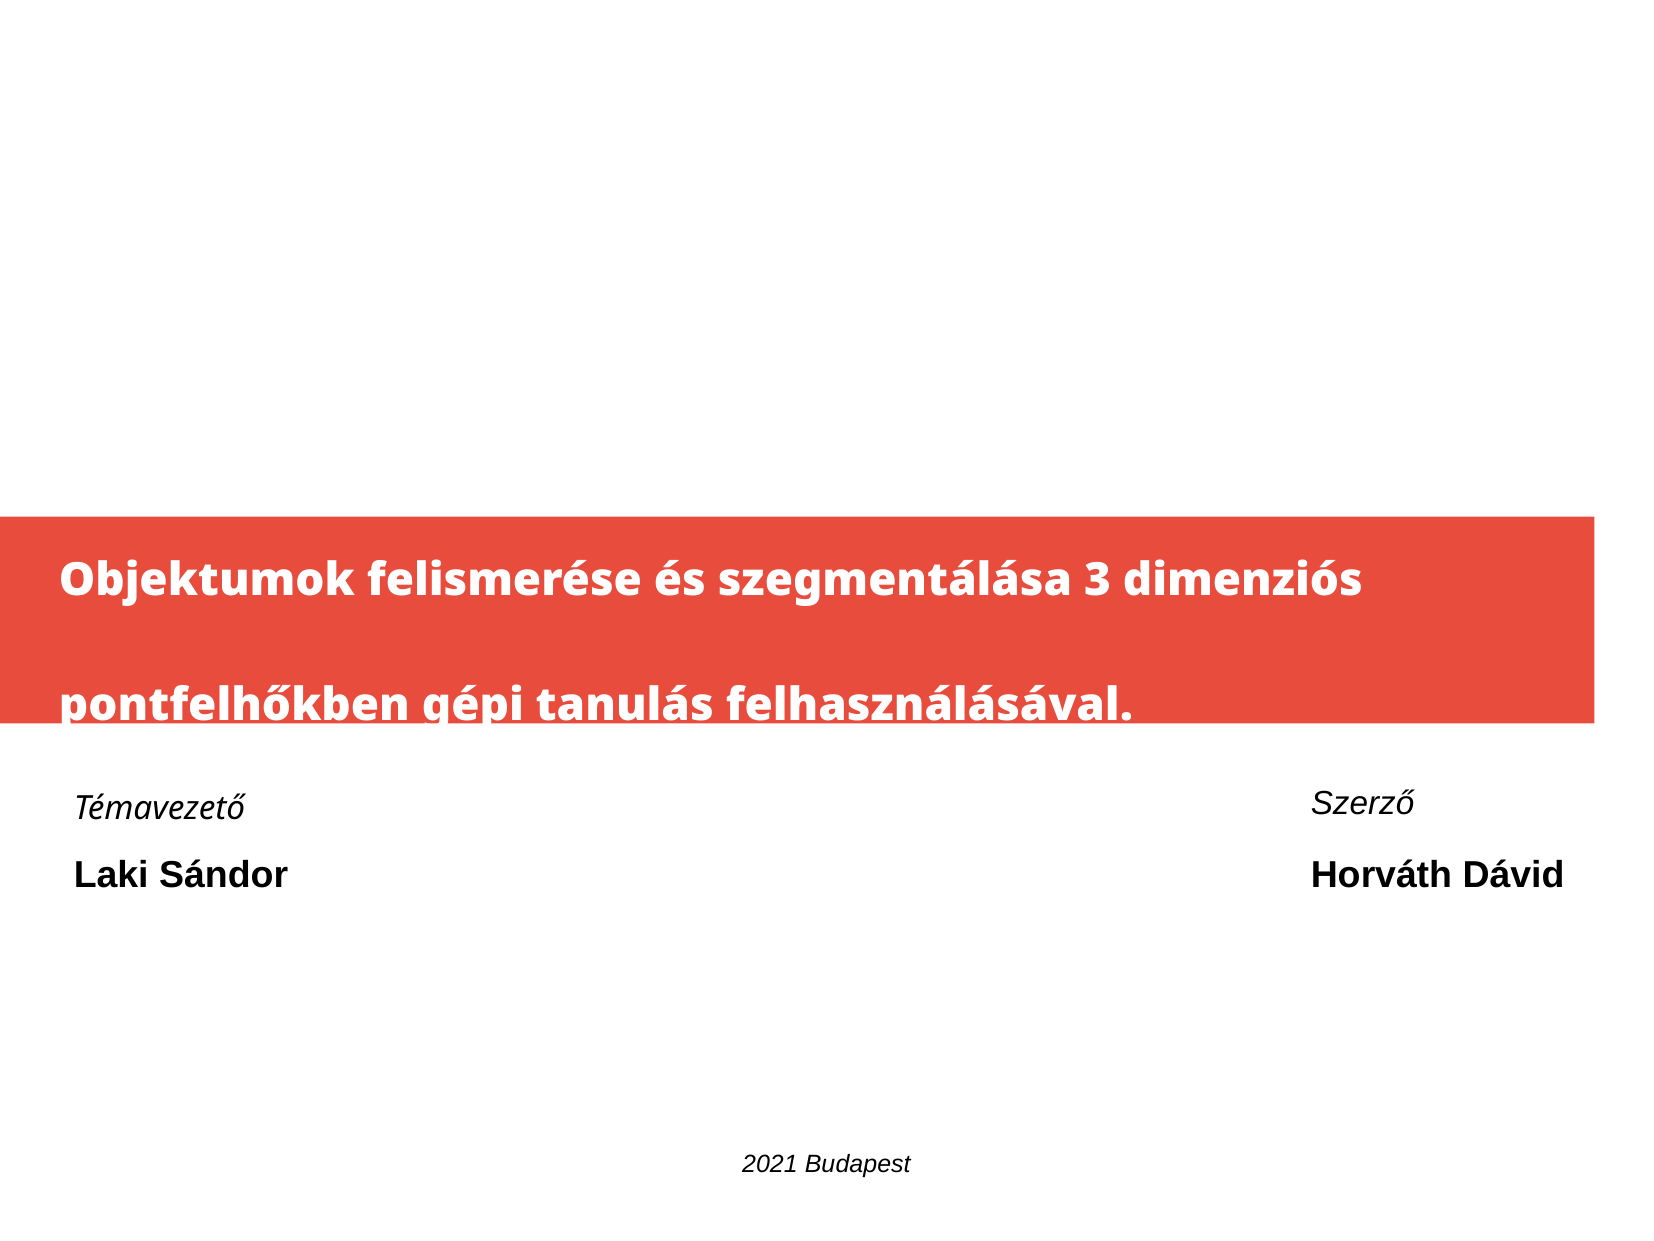

# Objektumok felismerése és szegmentálása 3 dimenziós pontfelhőkben gépi tanulás felhasználásával.
| Témavezető | Szerző |
| --- | --- |
| Laki Sándor | Horváth Dávid |
| 2021 Budapest | |